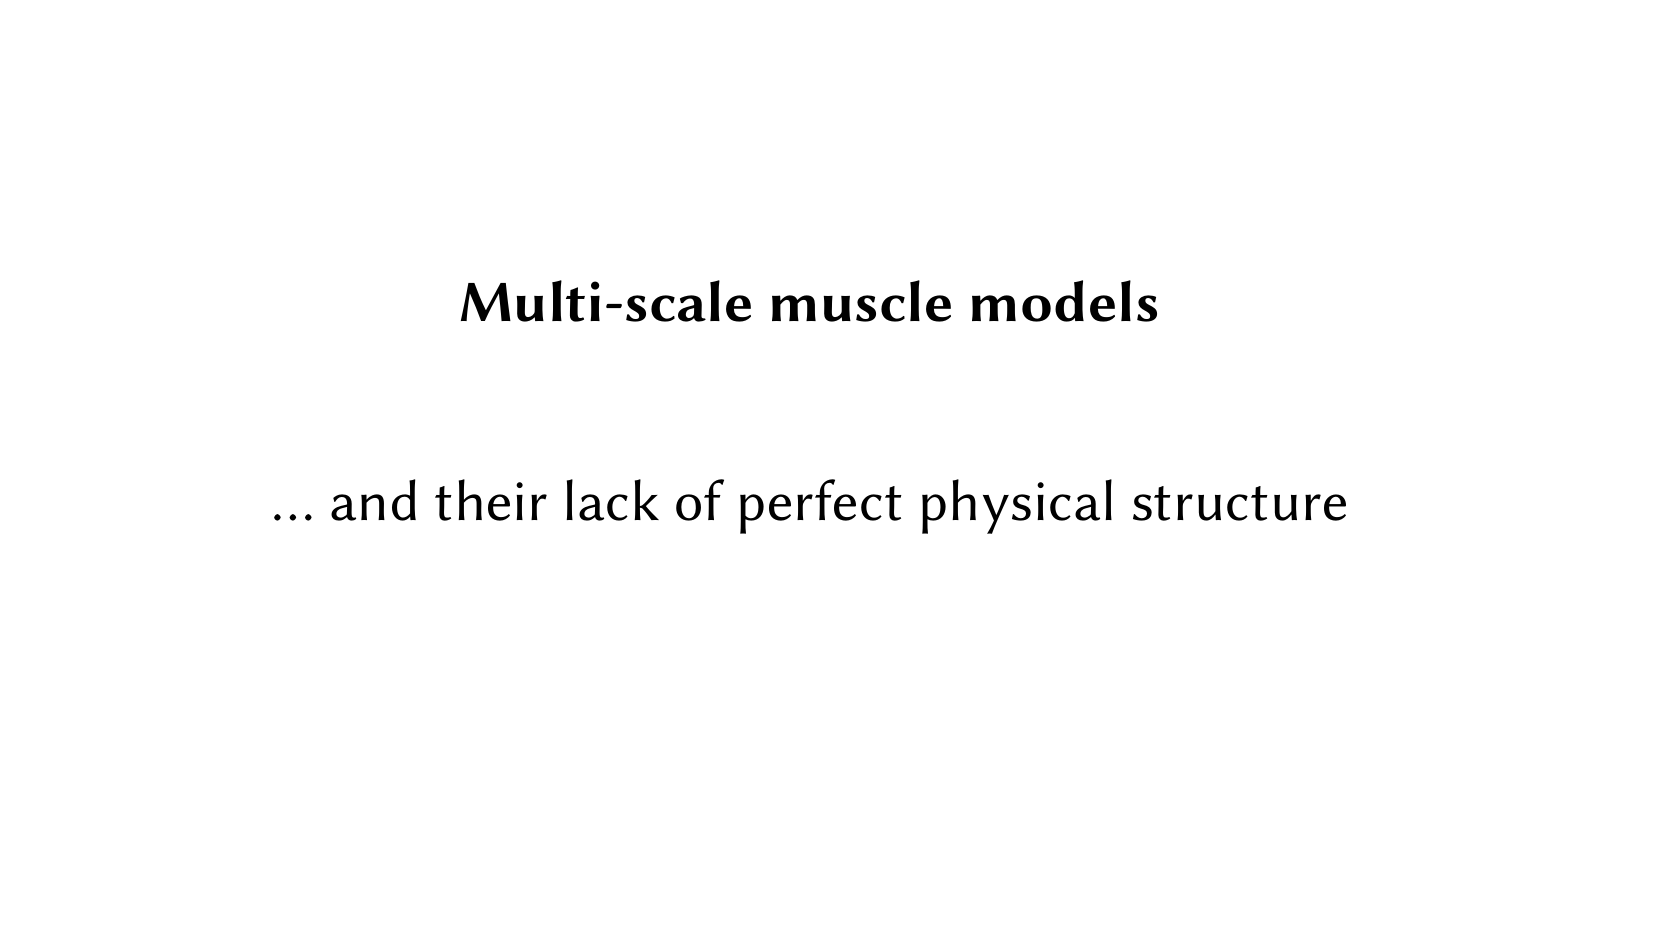

Multi-scale muscle models
… and their lack of perfect physical structure